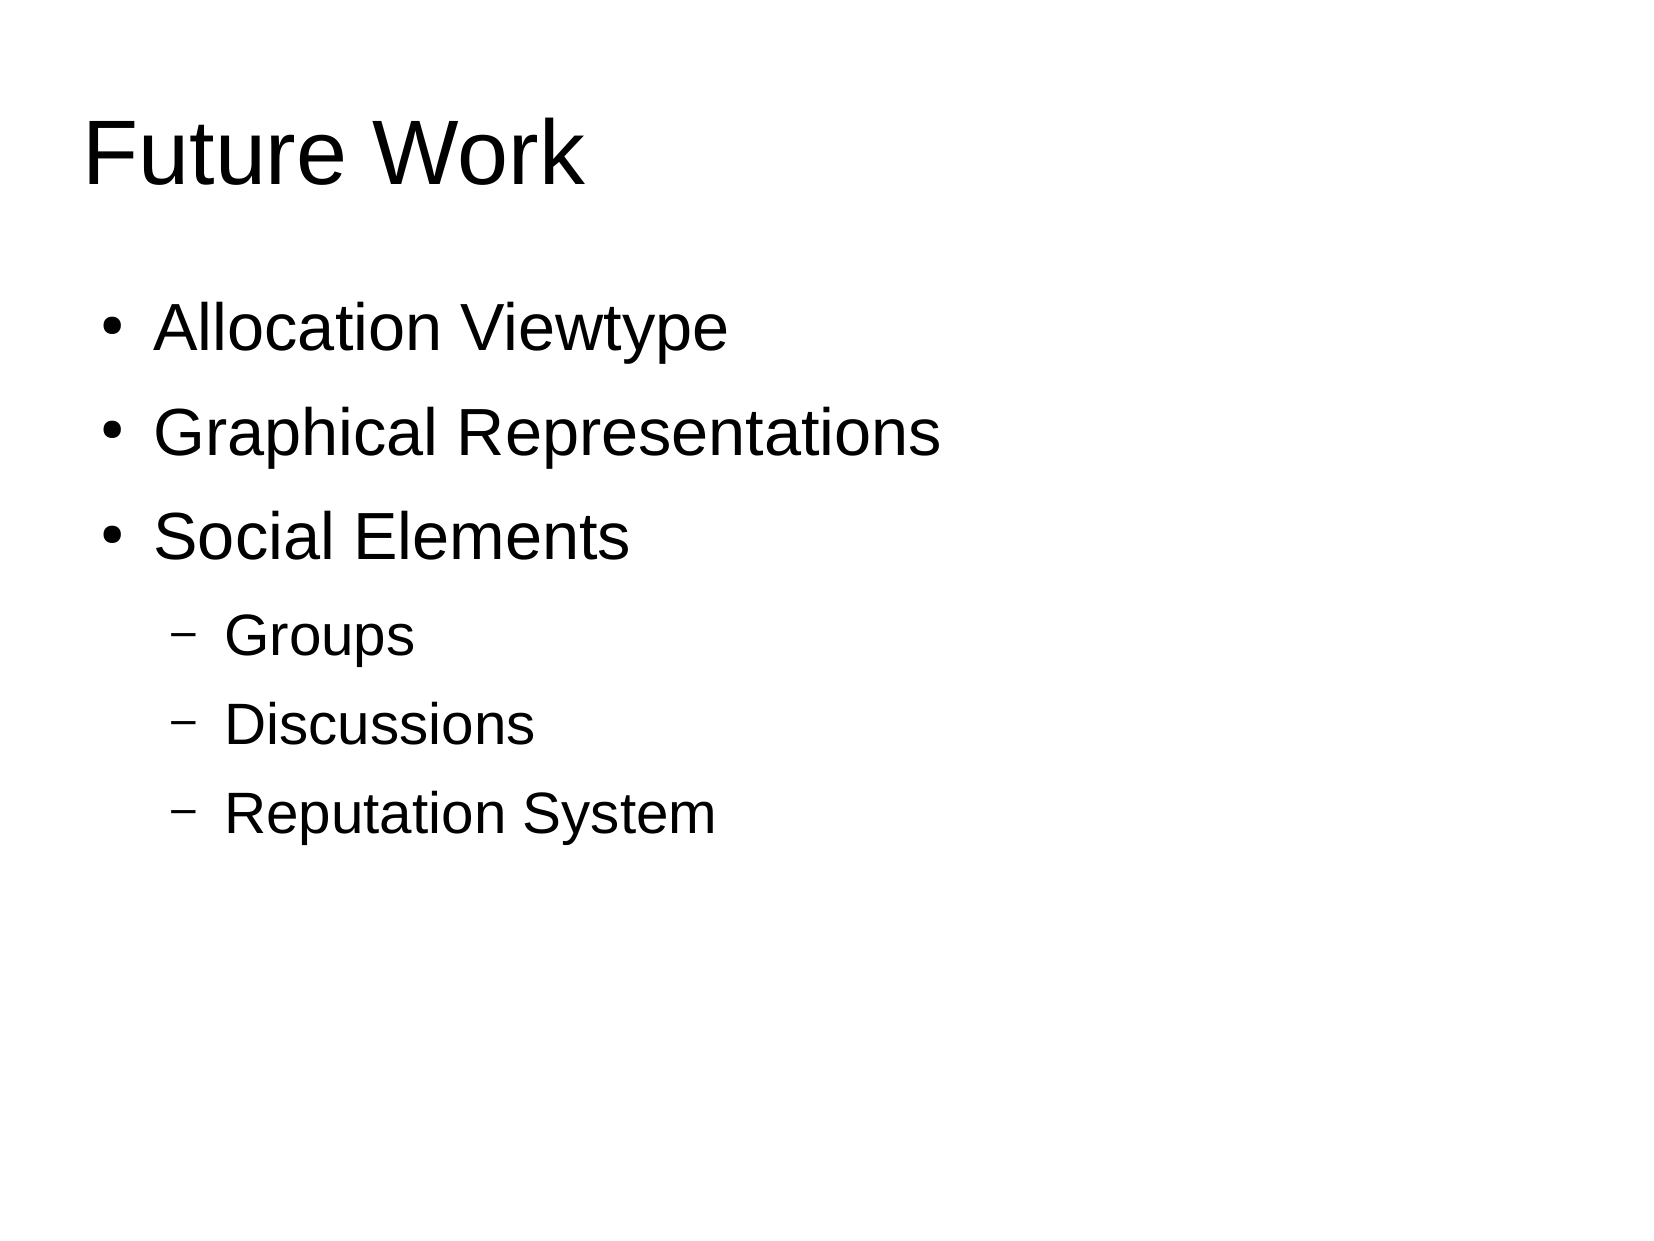

# Future Work
Allocation Viewtype
Graphical Representations
Social Elements
Groups
Discussions
Reputation System